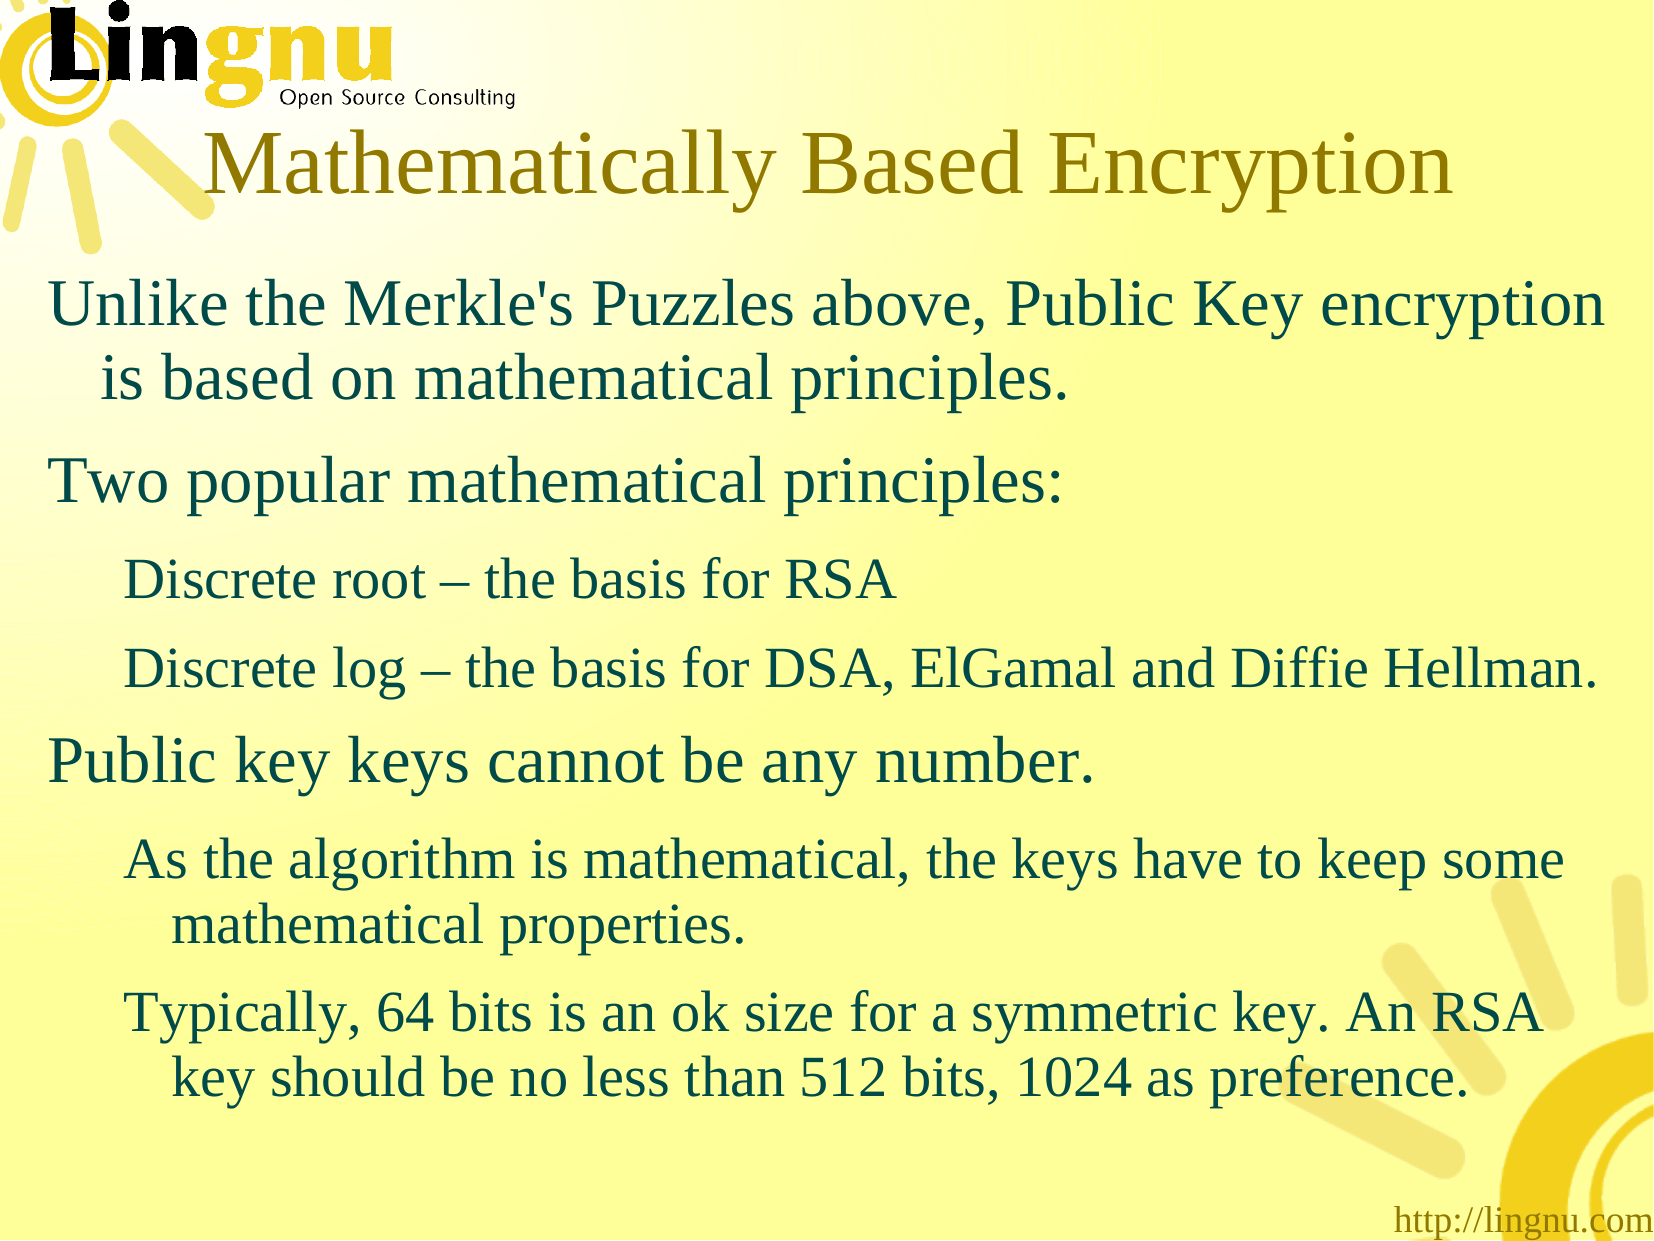

# Mathematically Based Encryption
Unlike the Merkle's Puzzles above, Public Key encryption is based on mathematical principles.
Two popular mathematical principles:
Discrete root – the basis for RSA
Discrete log – the basis for DSA, ElGamal and Diffie Hellman.
Public key keys cannot be any number.
As the algorithm is mathematical, the keys have to keep some mathematical properties.
Typically, 64 bits is an ok size for a symmetric key. An RSA key should be no less than 512 bits, 1024 as preference.